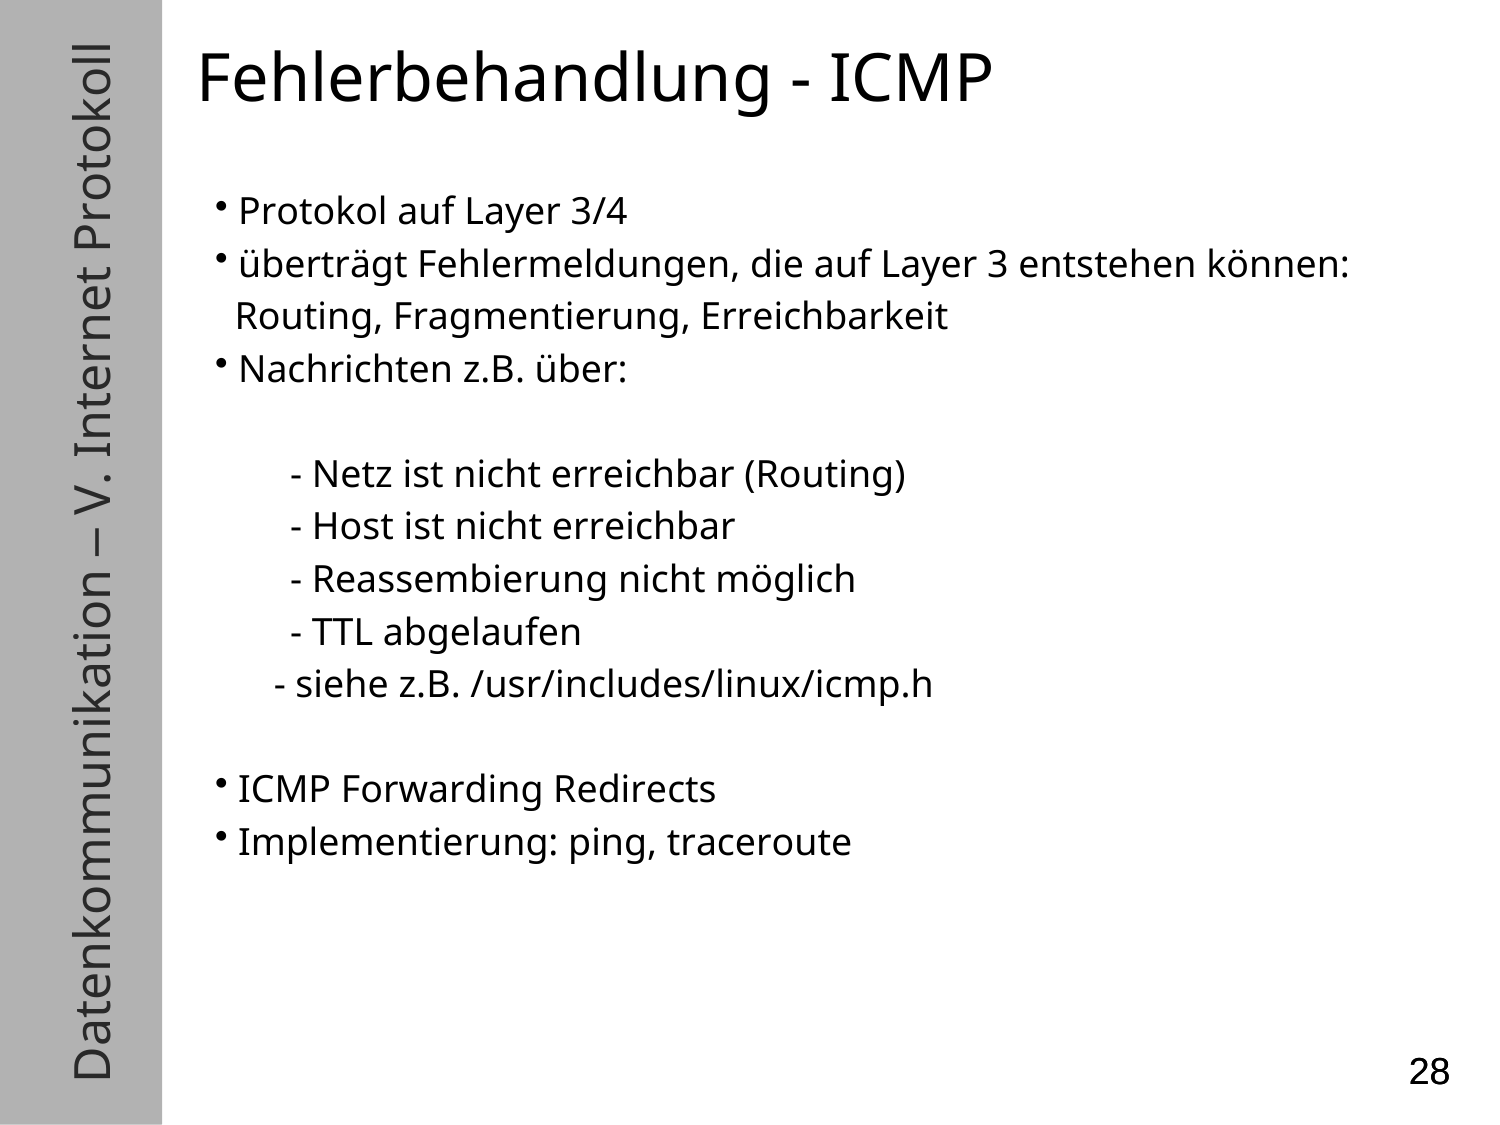

Fehlerbehandlung - ICMP
 Protokol auf Layer 3/4
 überträgt Fehlermeldungen, die auf Layer 3 entstehen können:
 Routing, Fragmentierung, Erreichbarkeit
 Nachrichten z.B. über:
	- Netz ist nicht erreichbar (Routing)
	- Host ist nicht erreichbar
	- Reassembierung nicht möglich
	- TTL abgelaufen
 - siehe z.B. /usr/includes/linux/icmp.h
 ICMP Forwarding Redirects
 Implementierung: ping, traceroute
Datenkommunikation – V. Internet Protokoll